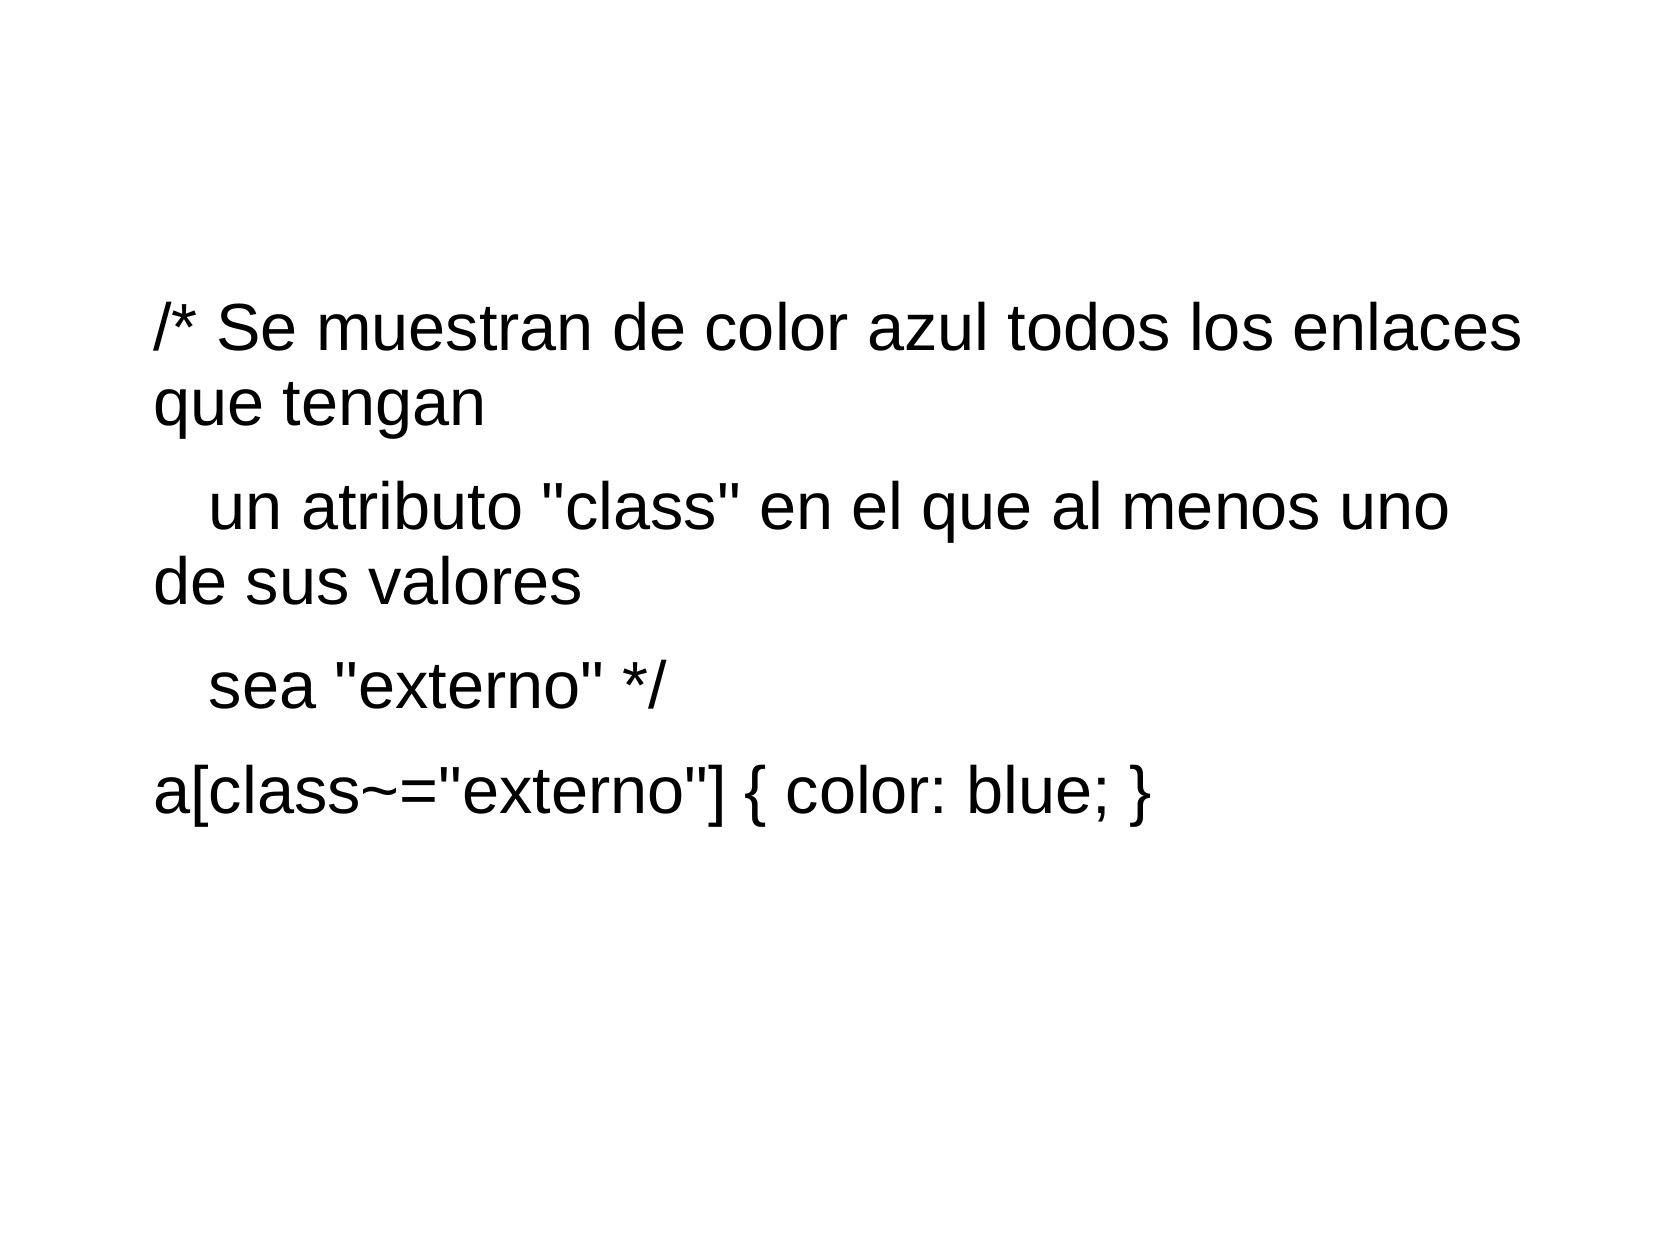

#
/* Se muestran de color azul todos los enlaces que tengan
 un atributo "class" en el que al menos uno de sus valores
 sea "externo" */
a[class~="externo"] { color: blue; }